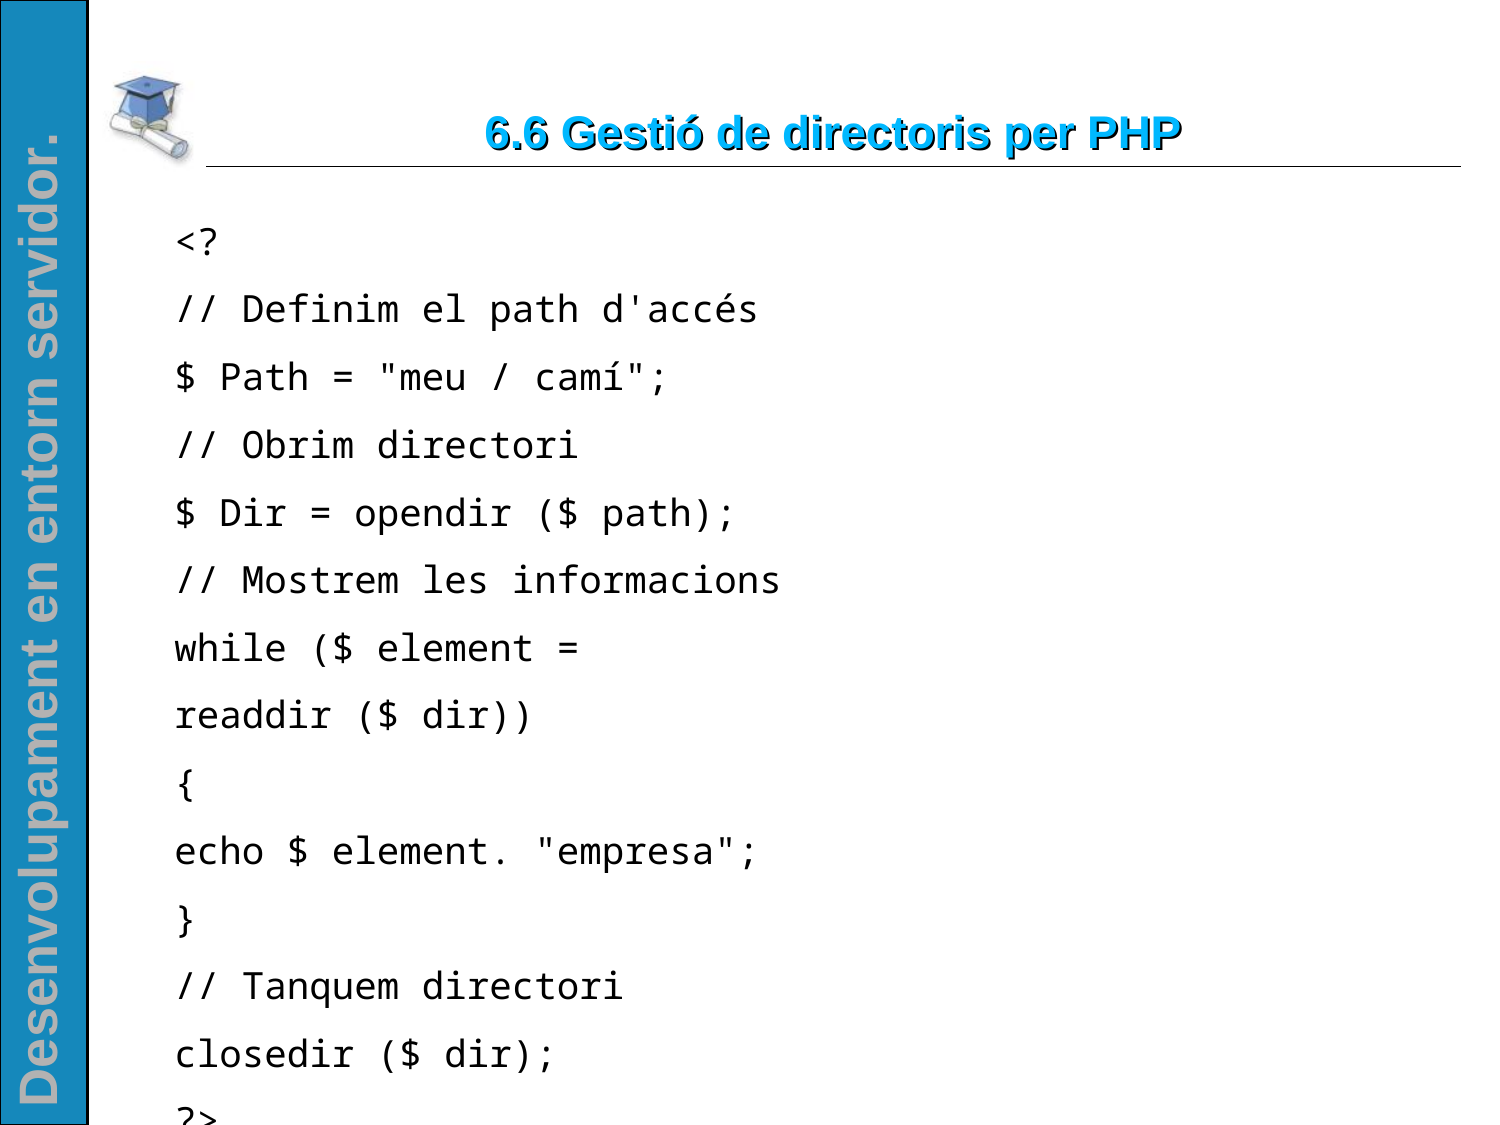

# 6.6 Gestió de directoris per PHP
<?
// Definim el path d'accés
$ Path = "meu / camí";
// Obrim directori
$ Dir = opendir ($ path);
// Mostrem les informacions
while ($ element =
readdir ($ dir))
{
echo $ element. "empresa";
}
// Tanquem directori
closedir ($ dir);
?>